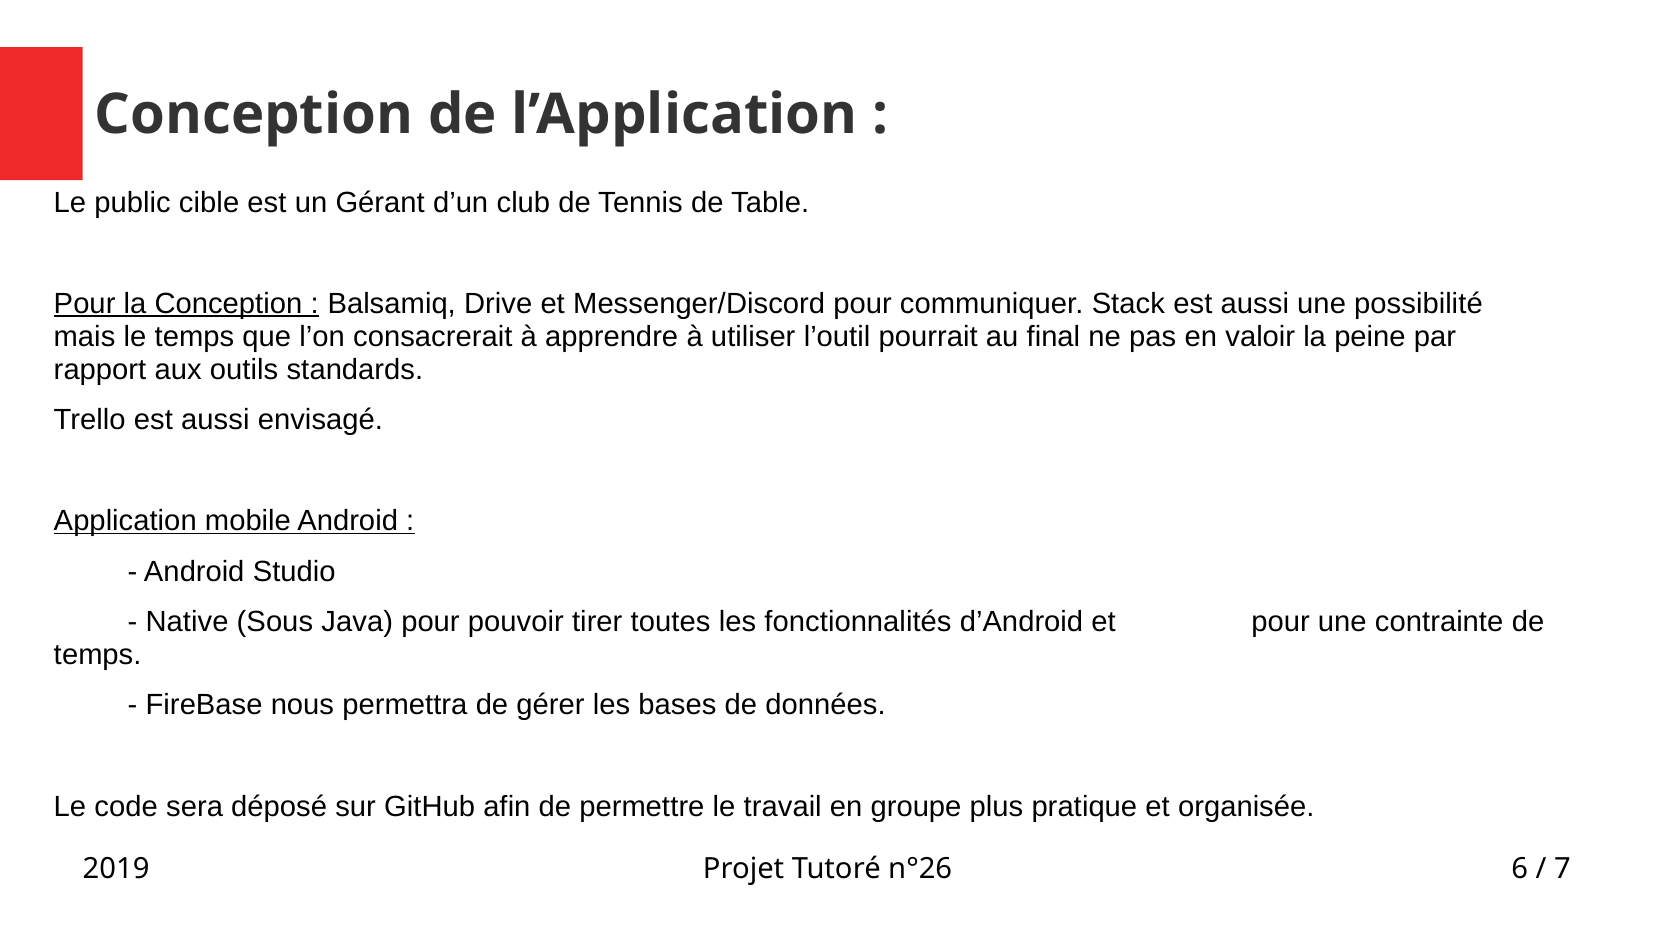

# Conception de l’Application :
Le public cible est un Gérant d’un club de Tennis de Table.
Pour la Conception : Balsamiq, Drive et Messenger/Discord pour communiquer. Stack est aussi une possibilité mais le temps que l’on consacrerait à apprendre à utiliser l’outil pourrait au final ne pas en valoir la peine par rapport aux outils standards.
Trello est aussi envisagé.
Application mobile Android :
	- Android Studio
	- Native (Sous Java) pour pouvoir tirer toutes les fonctionnalités d’Android et 		 pour une contrainte de temps.
	- FireBase nous permettra de gérer les bases de données.
Le code sera déposé sur GitHub afin de permettre le travail en groupe plus pratique et organisée.
2019
Projet Tutoré n°26
6